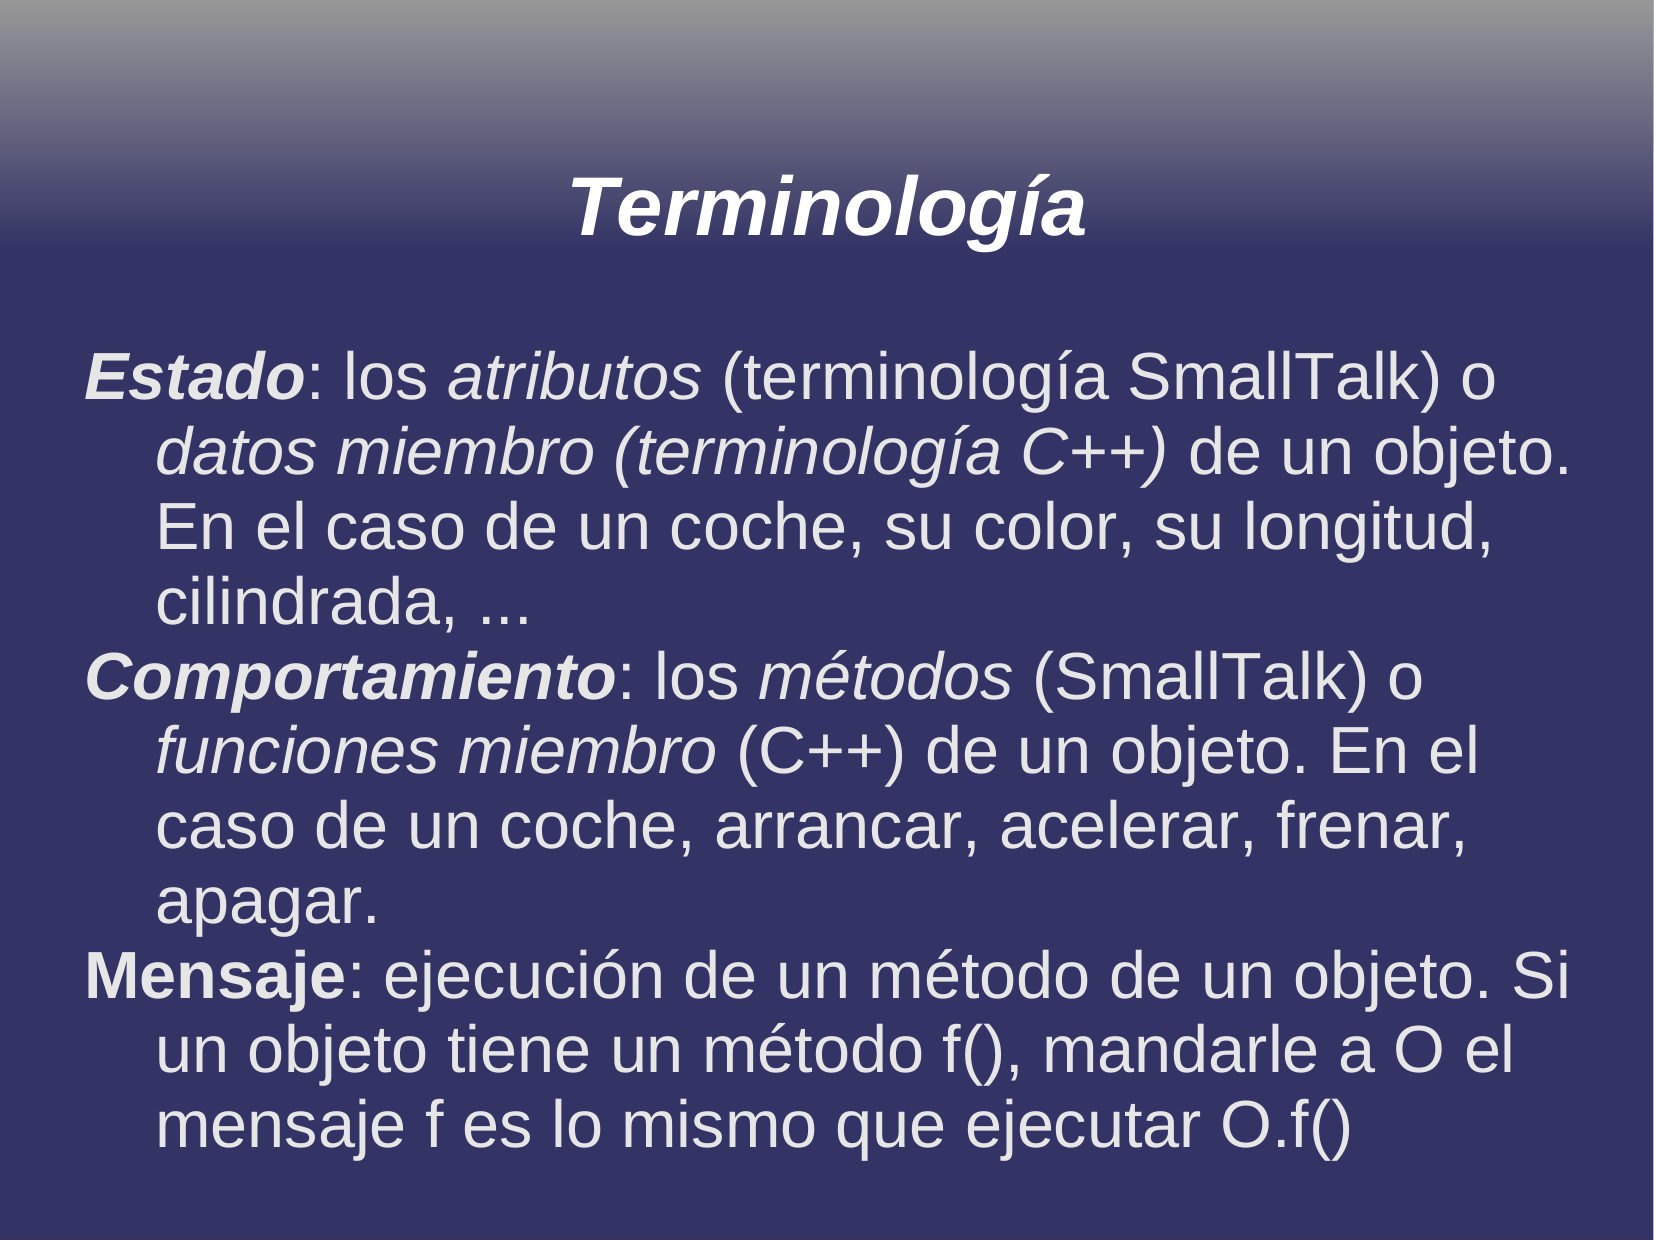

# Terminología
Estado: los atributos (terminología SmallTalk) o datos miembro (terminología C++) de un objeto. En el caso de un coche, su color, su longitud, cilindrada, ...
Comportamiento: los métodos (SmallTalk) o funciones miembro (C++) de un objeto. En el caso de un coche, arrancar, acelerar, frenar, apagar.
Mensaje: ejecución de un método de un objeto. Si un objeto tiene un método f(), mandarle a O el mensaje f es lo mismo que ejecutar O.f()